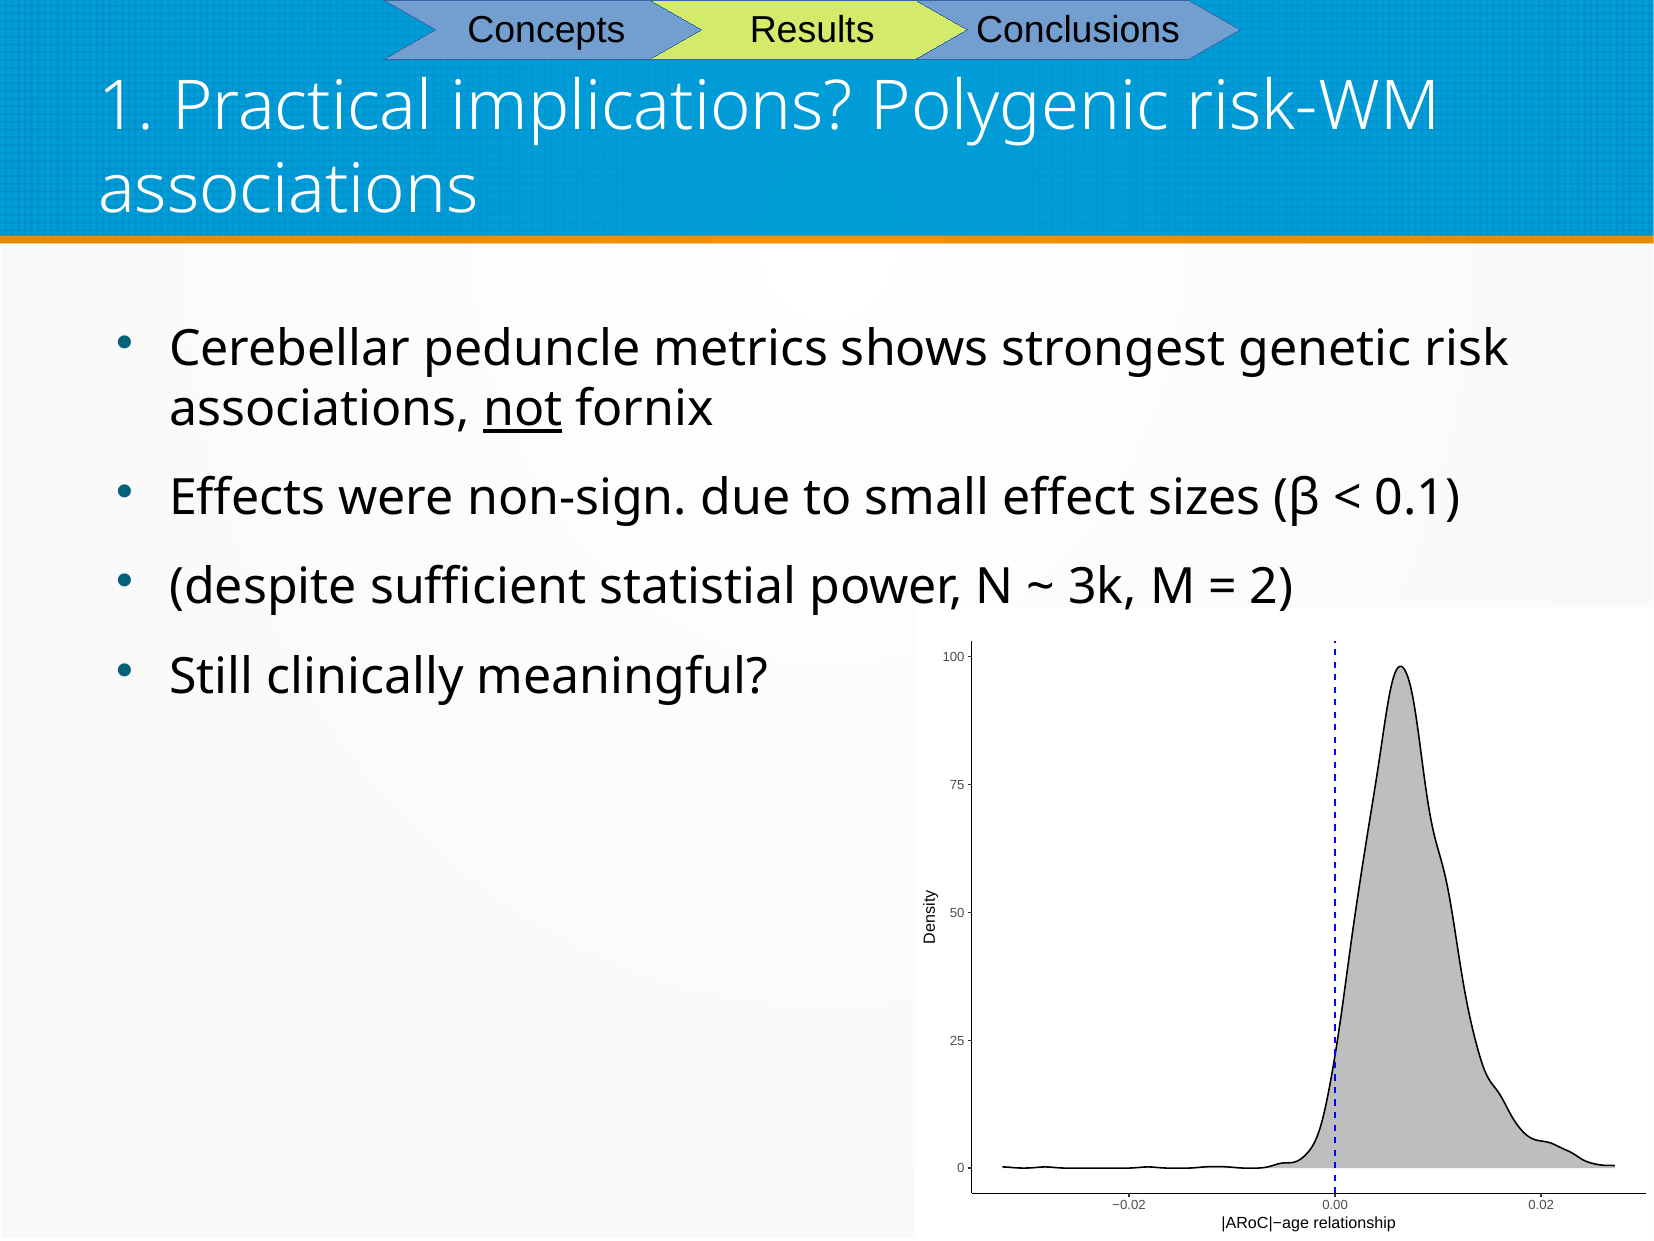

Concepts
Results
Conclusions
# 1. Practical implications? Polygenic risk-WM associations
Cerebellar peduncle metrics shows strongest genetic risk associations, not fornix
Effects were non-sign. due to small effect sizes (β < 0.1)
(despite sufficient statistial power, N ~ 3k, M = 2)
Still clinically meaningful?